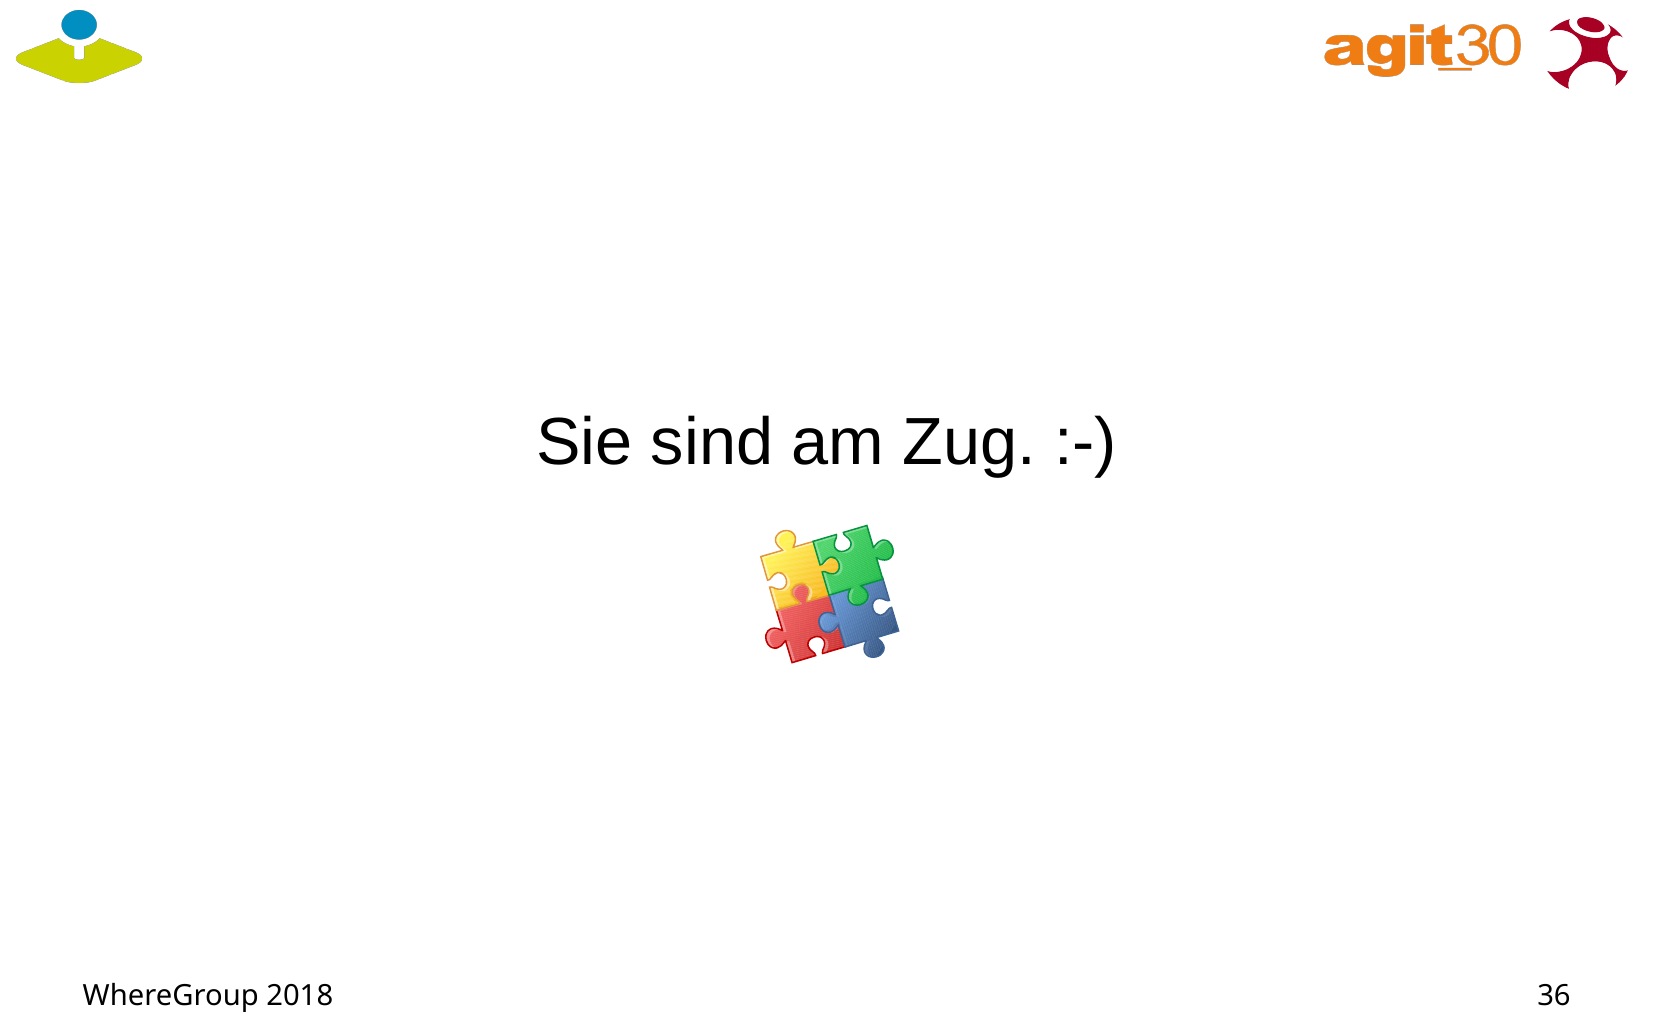

# Sie sind am Zug. :-)
WhereGroup 2018
36